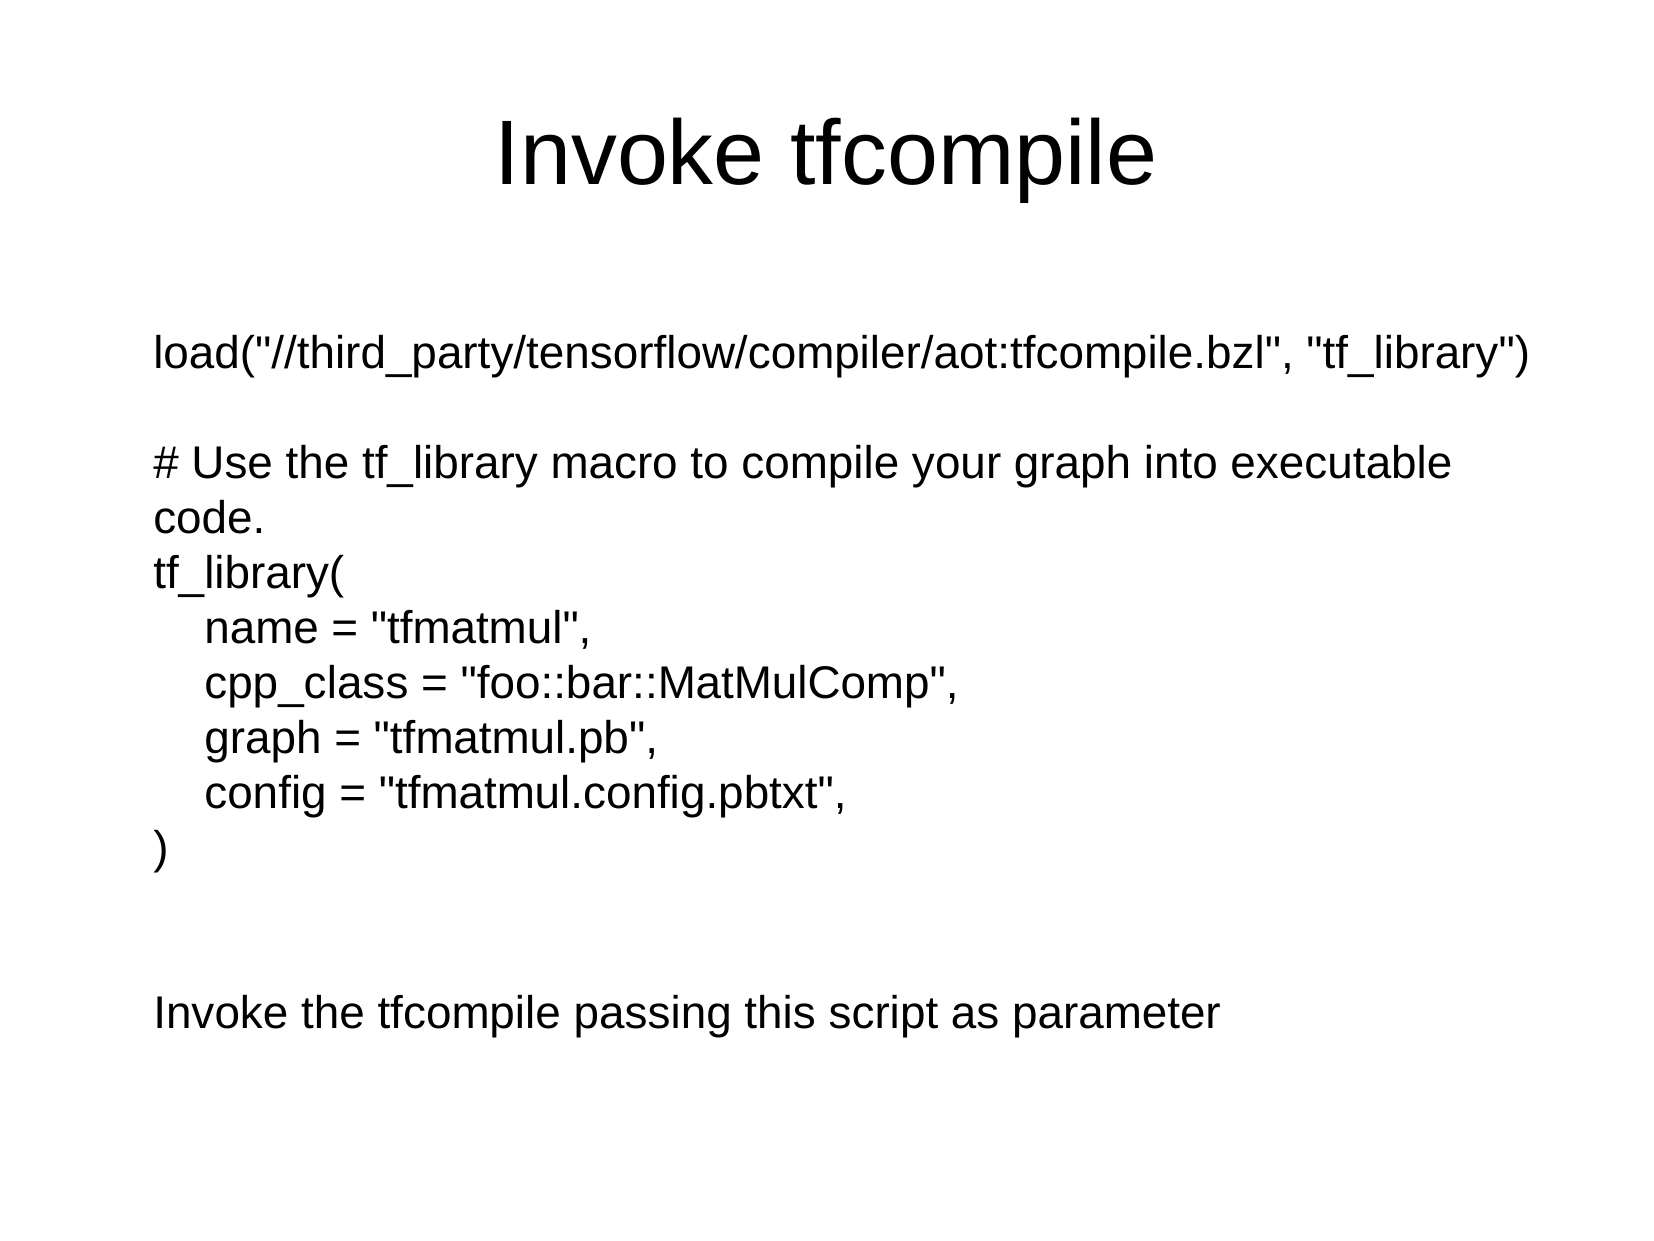

# Invoke tfcompile
load("//third_party/tensorflow/compiler/aot:tfcompile.bzl", "tf_library")
# Use the tf_library macro to compile your graph into executable code.
tf_library(
 name = "tfmatmul",
 cpp_class = "foo::bar::MatMulComp",
 graph = "tfmatmul.pb",
 config = "tfmatmul.config.pbtxt",
)
Invoke the tfcompile passing this script as parameter